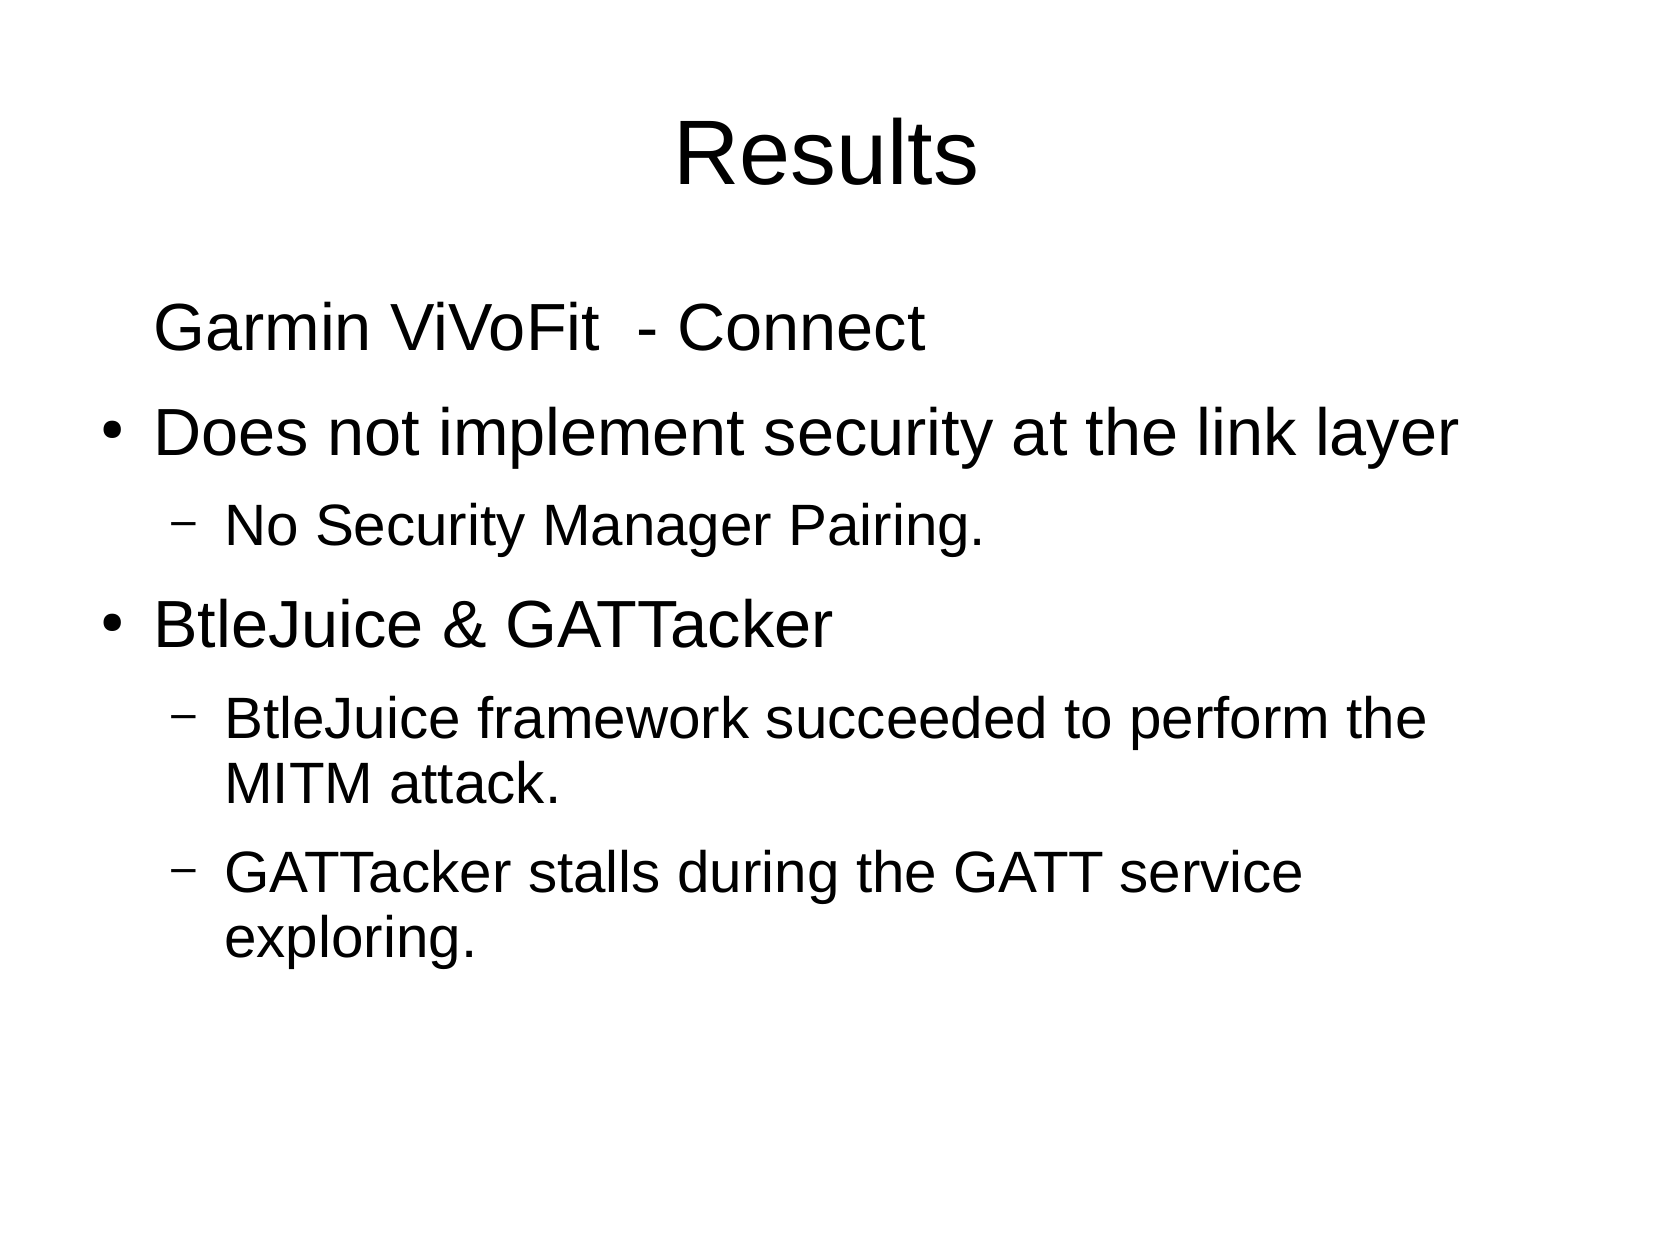

# Results
Garmin ViVoFit - Connect
Does not implement security at the link layer
No Security Manager Pairing.
BtleJuice & GATTacker
BtleJuice framework succeeded to perform the MITM attack.
GATTacker stalls during the GATT service exploring.